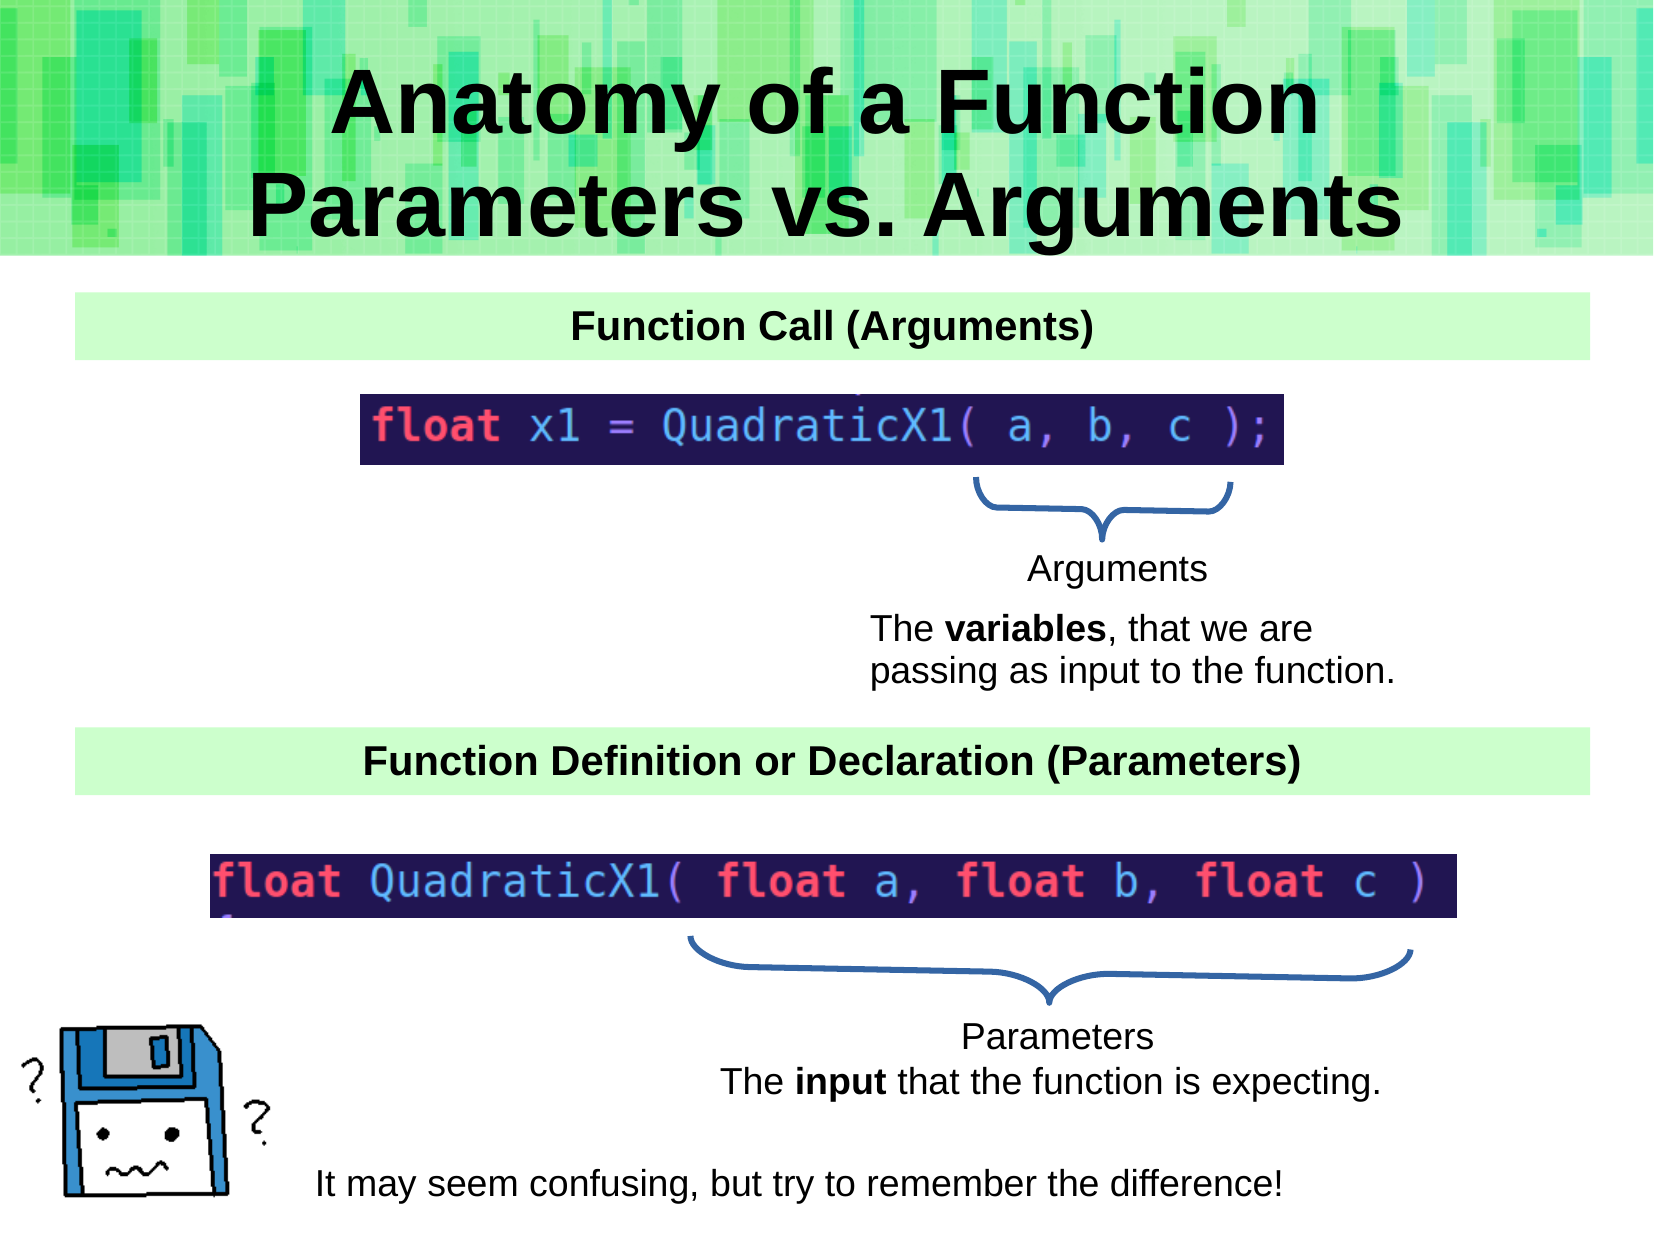

# Anatomy of a Function Parameters vs. Arguments
Function Call (Arguments)
Arguments
The variables, that we are passing as input to the function.
Function Definition or Declaration (Parameters)
Parameters
The input that the function is expecting.
It may seem confusing, but try to remember the difference!